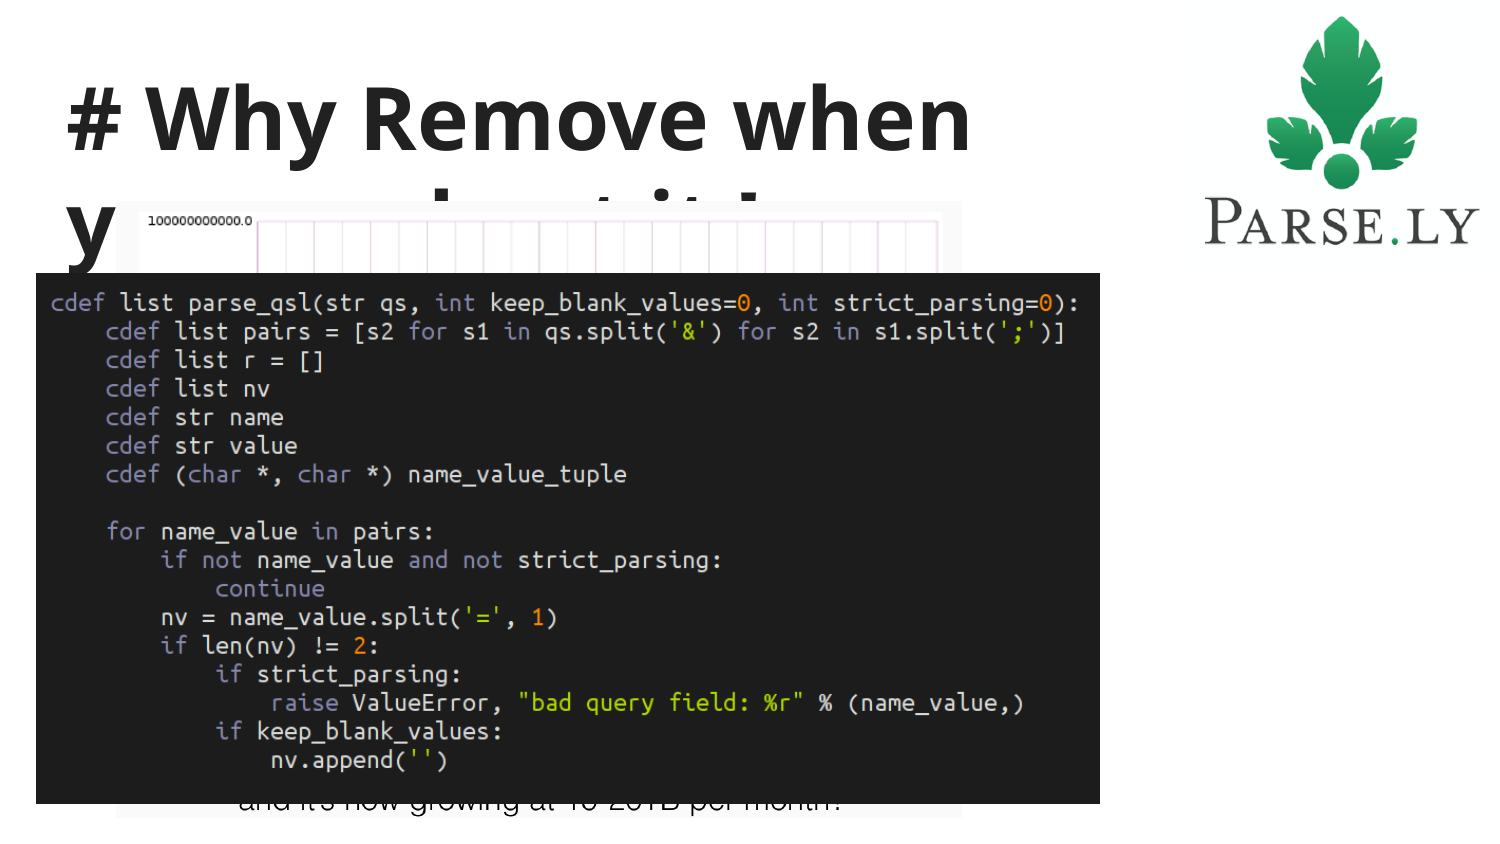

# # Why Remove when you can beat it !